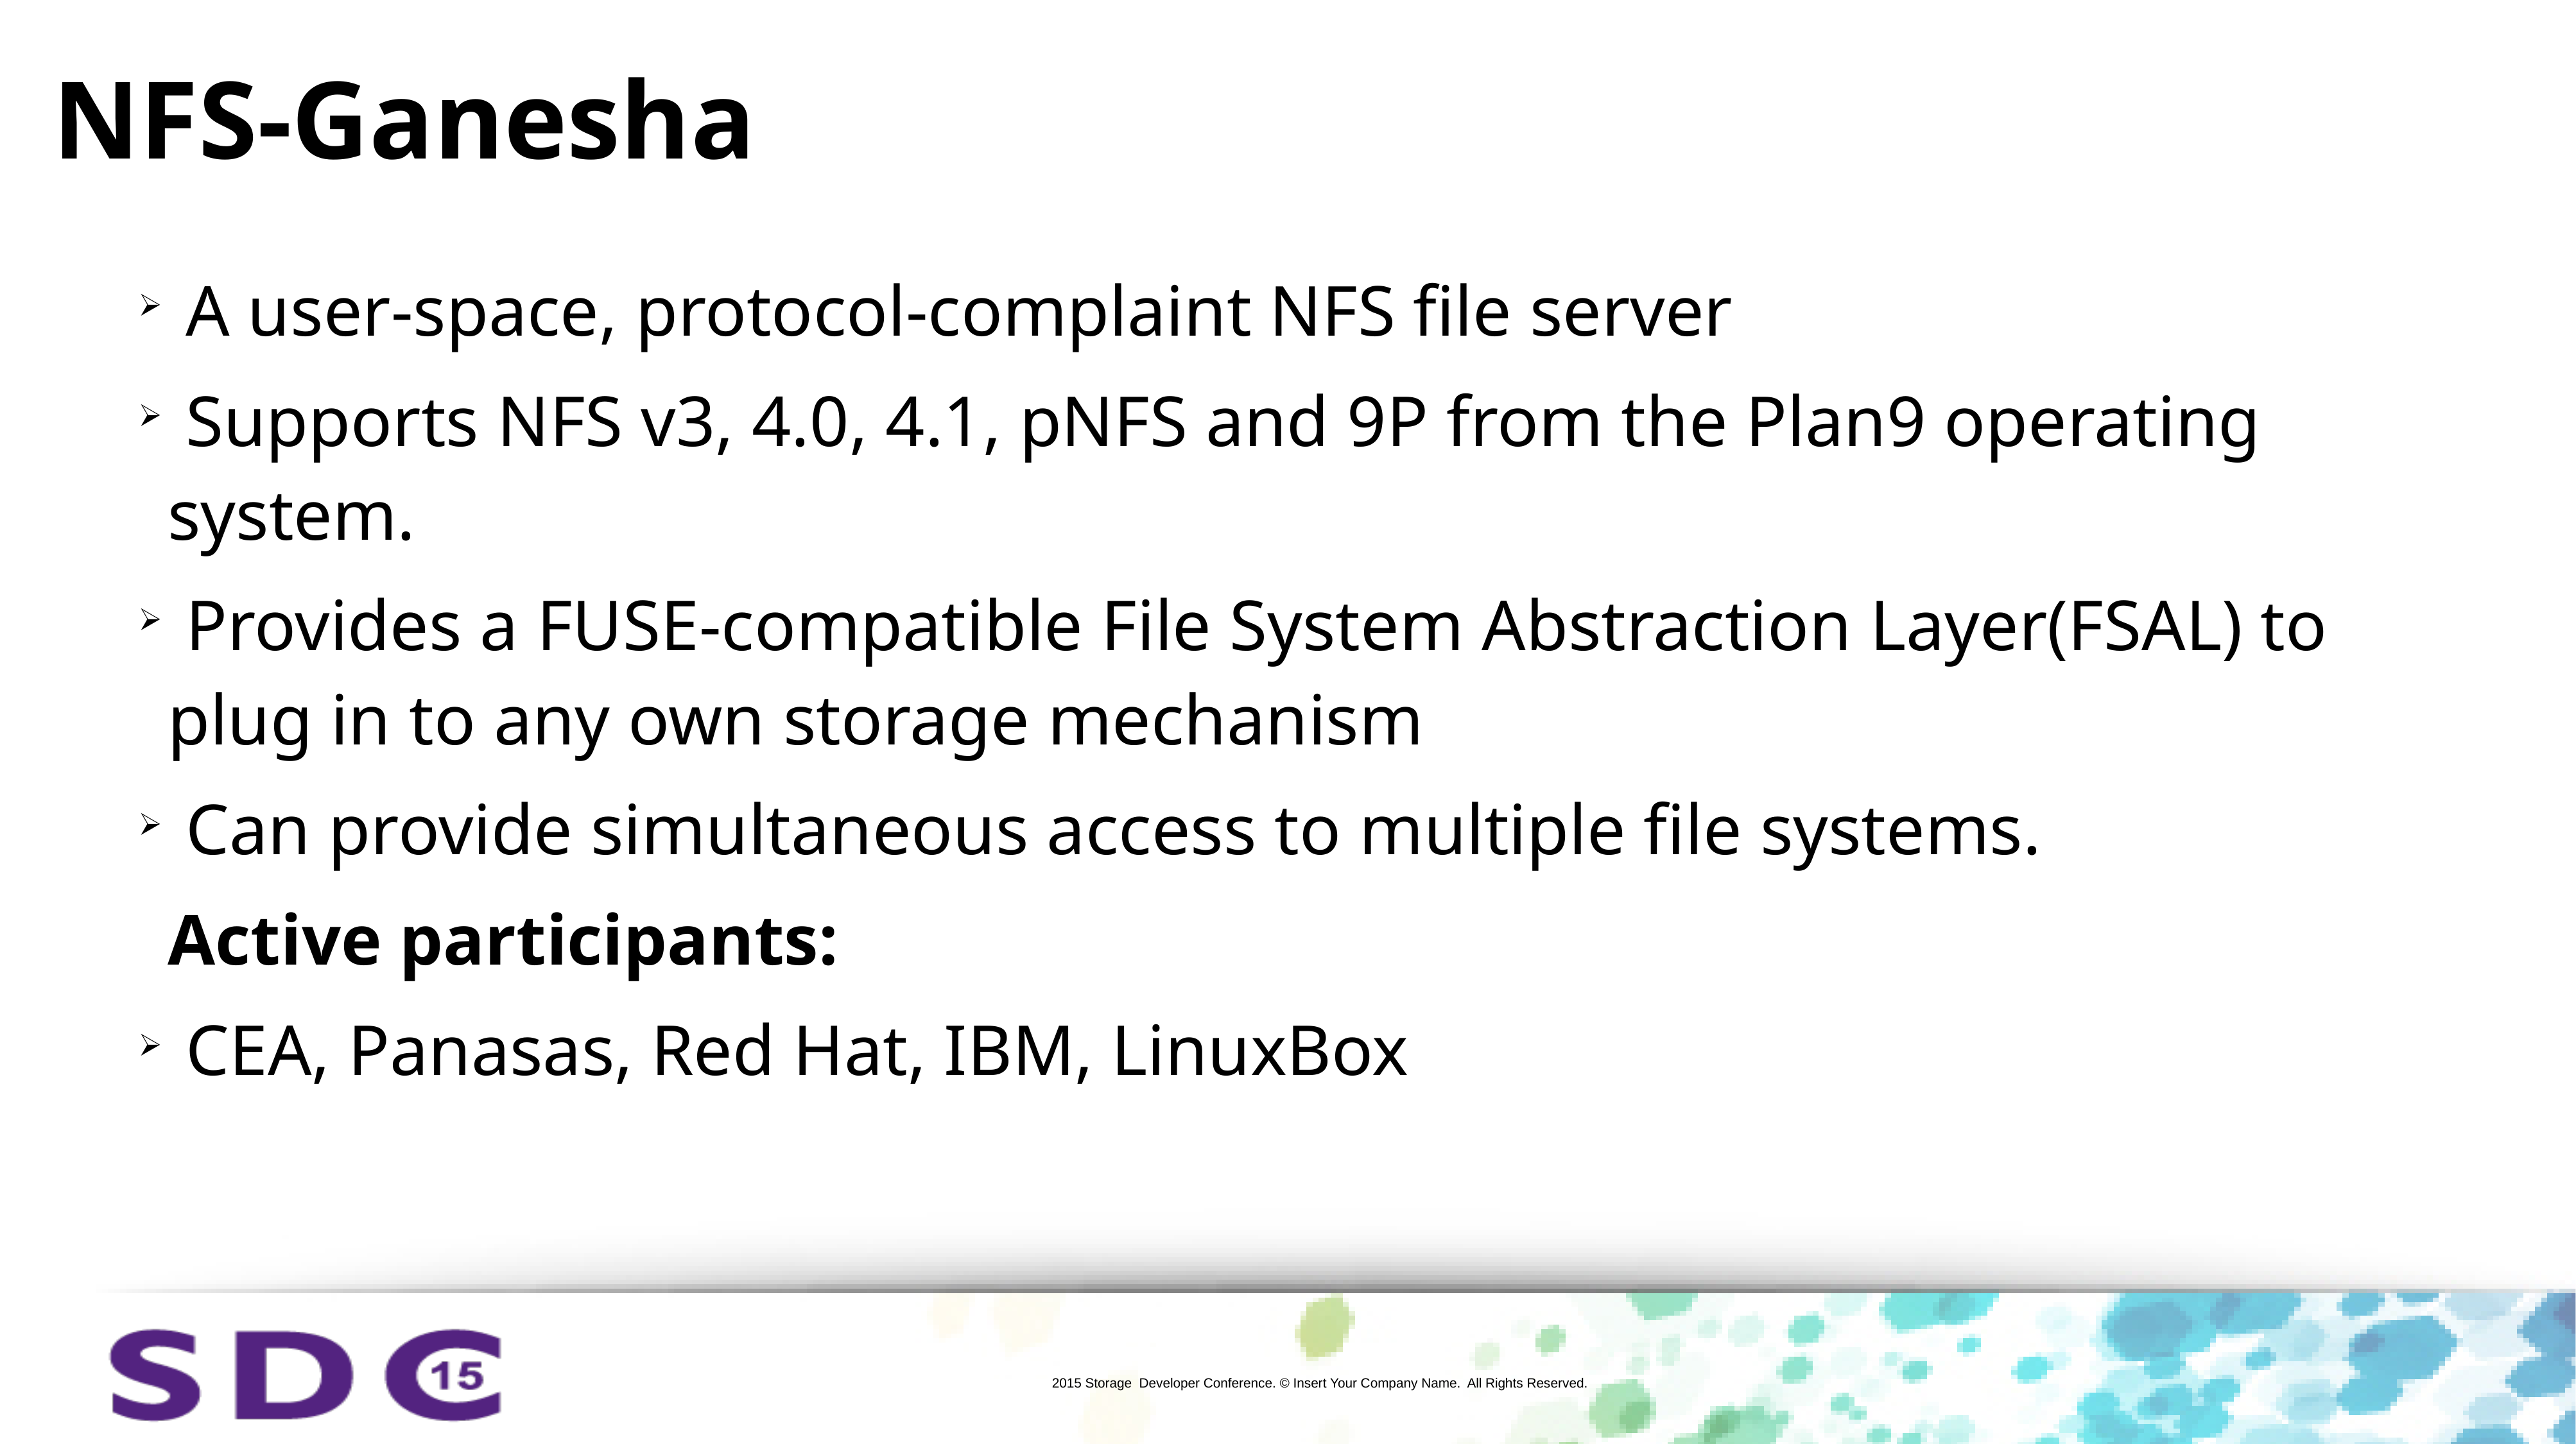

# NFS-Ganesha
 A user-space, protocol-complaint NFS file server
 Supports NFS v3, 4.0, 4.1, pNFS and 9P from the Plan9 operating system.
 Provides a FUSE-compatible File System Abstraction Layer(FSAL) to plug in to any own storage mechanism
 Can provide simultaneous access to multiple file systems.
Active participants:
 CEA, Panasas, Red Hat, IBM, LinuxBox